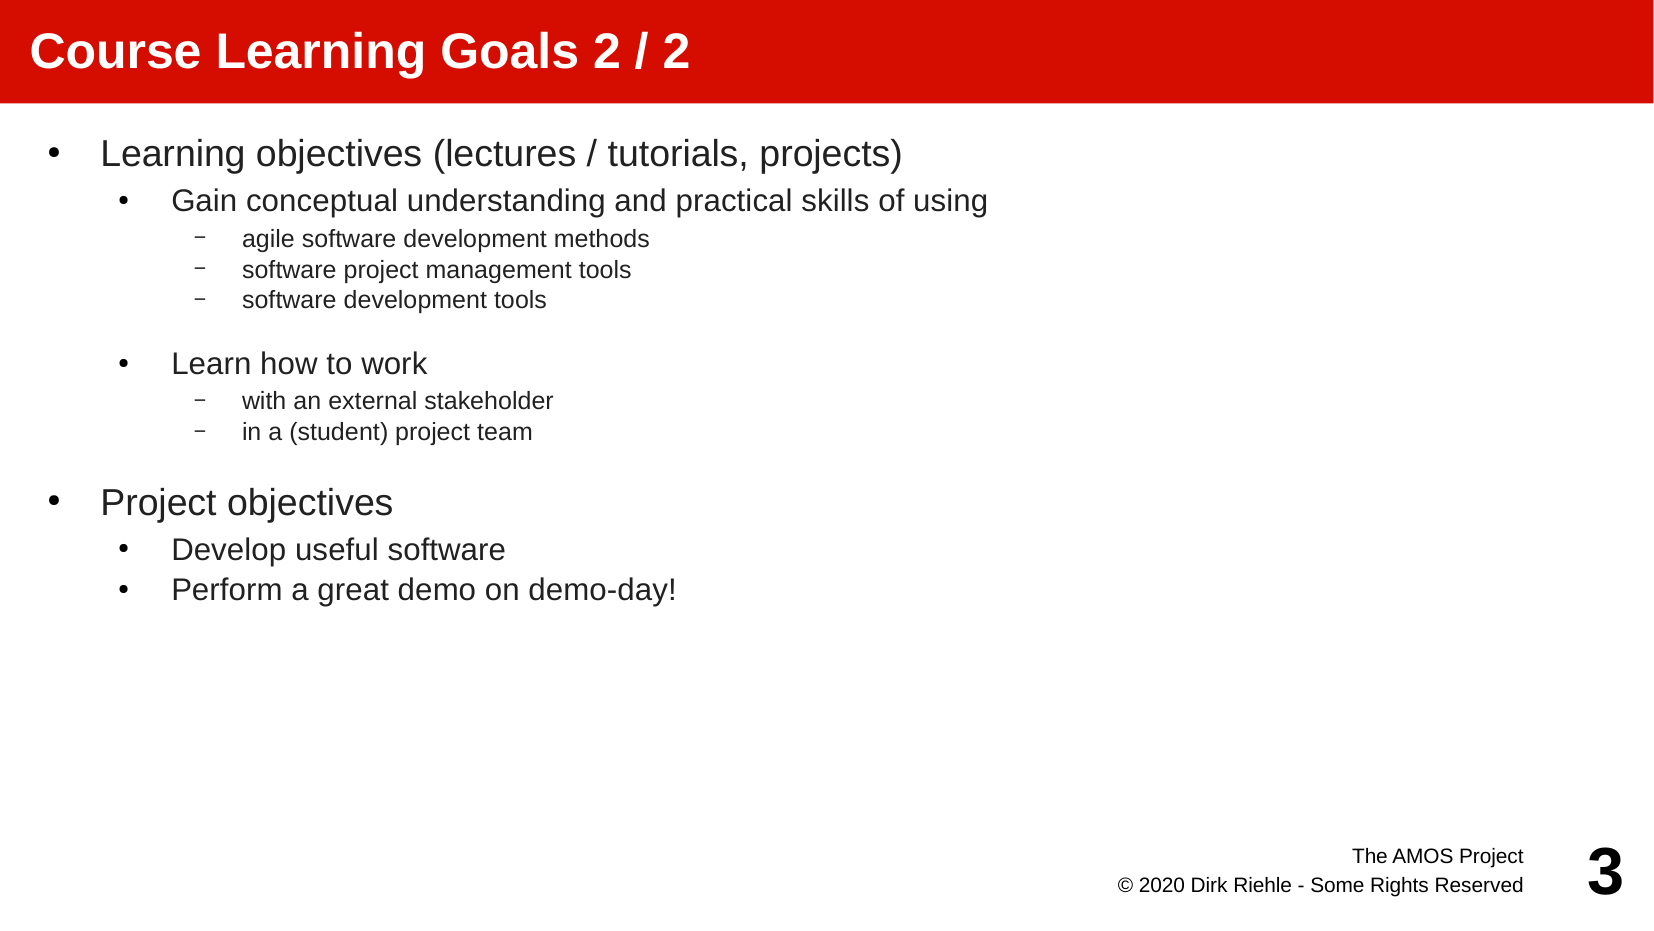

# Course Learning Goals 2 / 2
Learning objectives (lectures / tutorials, projects)
Gain conceptual understanding and practical skills of using
agile software development methods
software project management tools
software development tools
Learn how to work
with an external stakeholder
in a (student) project team
Project objectives
Develop useful software
Perform a great demo on demo-day!
The AMOS Project
3
© 2020 Dirk Riehle - Some Rights Reserved